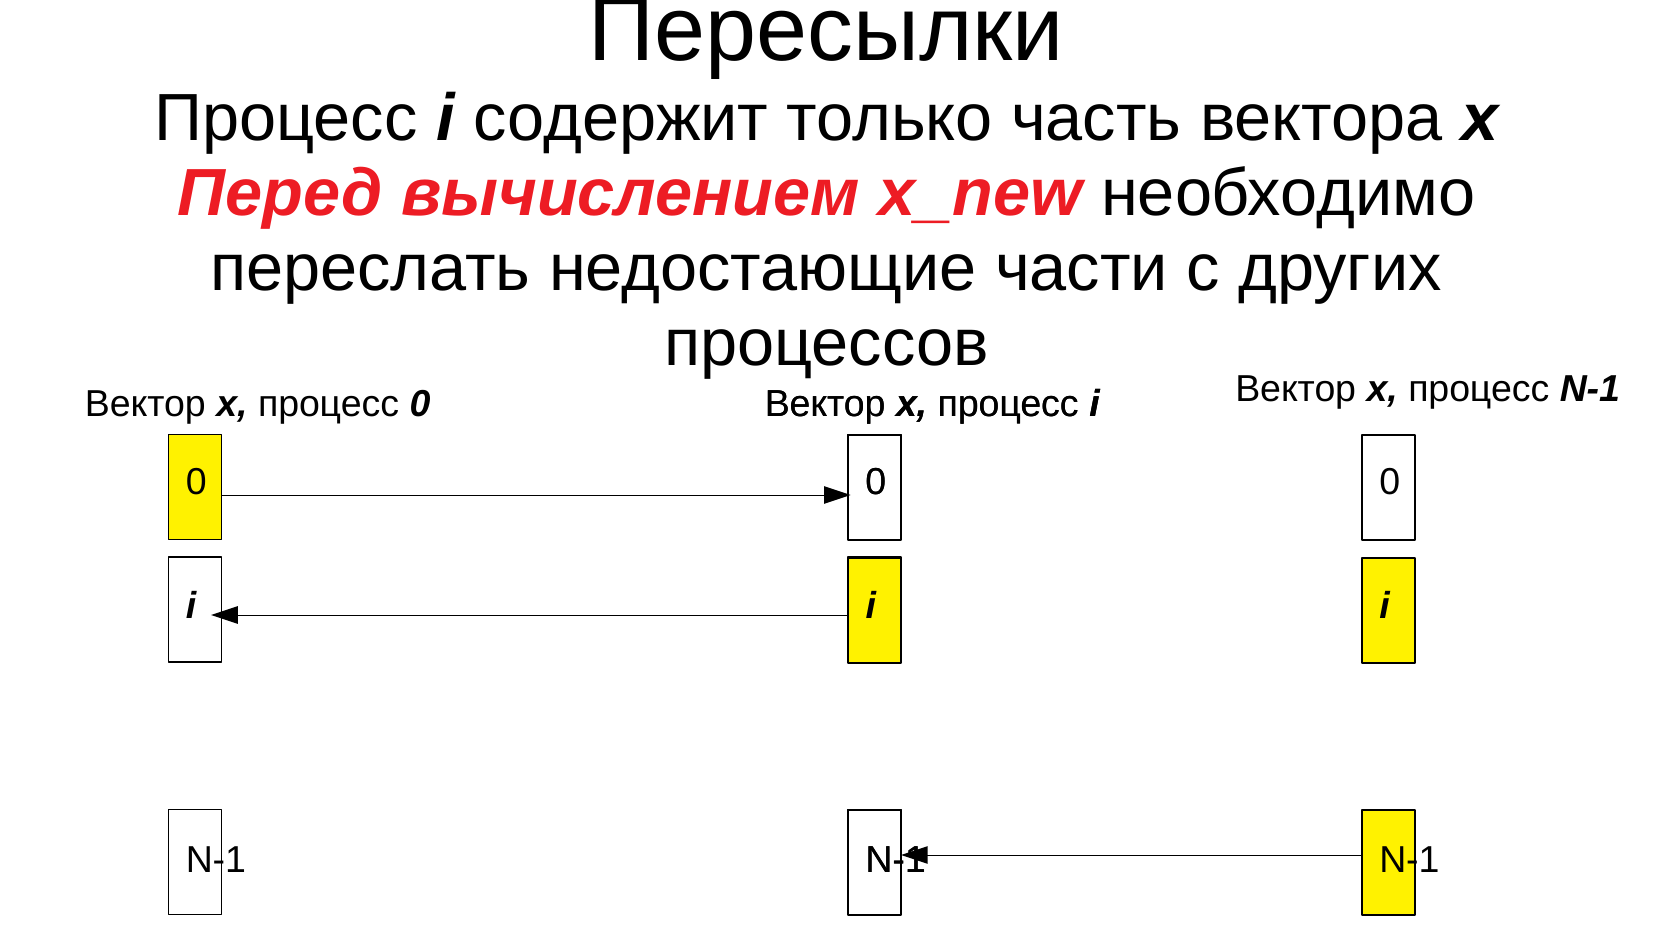

# Пересылки Процесс i содержит только часть вектора x Перед вычислением x_new необходимо переслать недостающие части с других процессов
Вектор x, процесс N-1
Вектор x, процесс 0
Вектор x, процесс i
Вектор x, процесс i
0
0
0
0
i
i
i
i
N-1
N-1
N-1
N-1